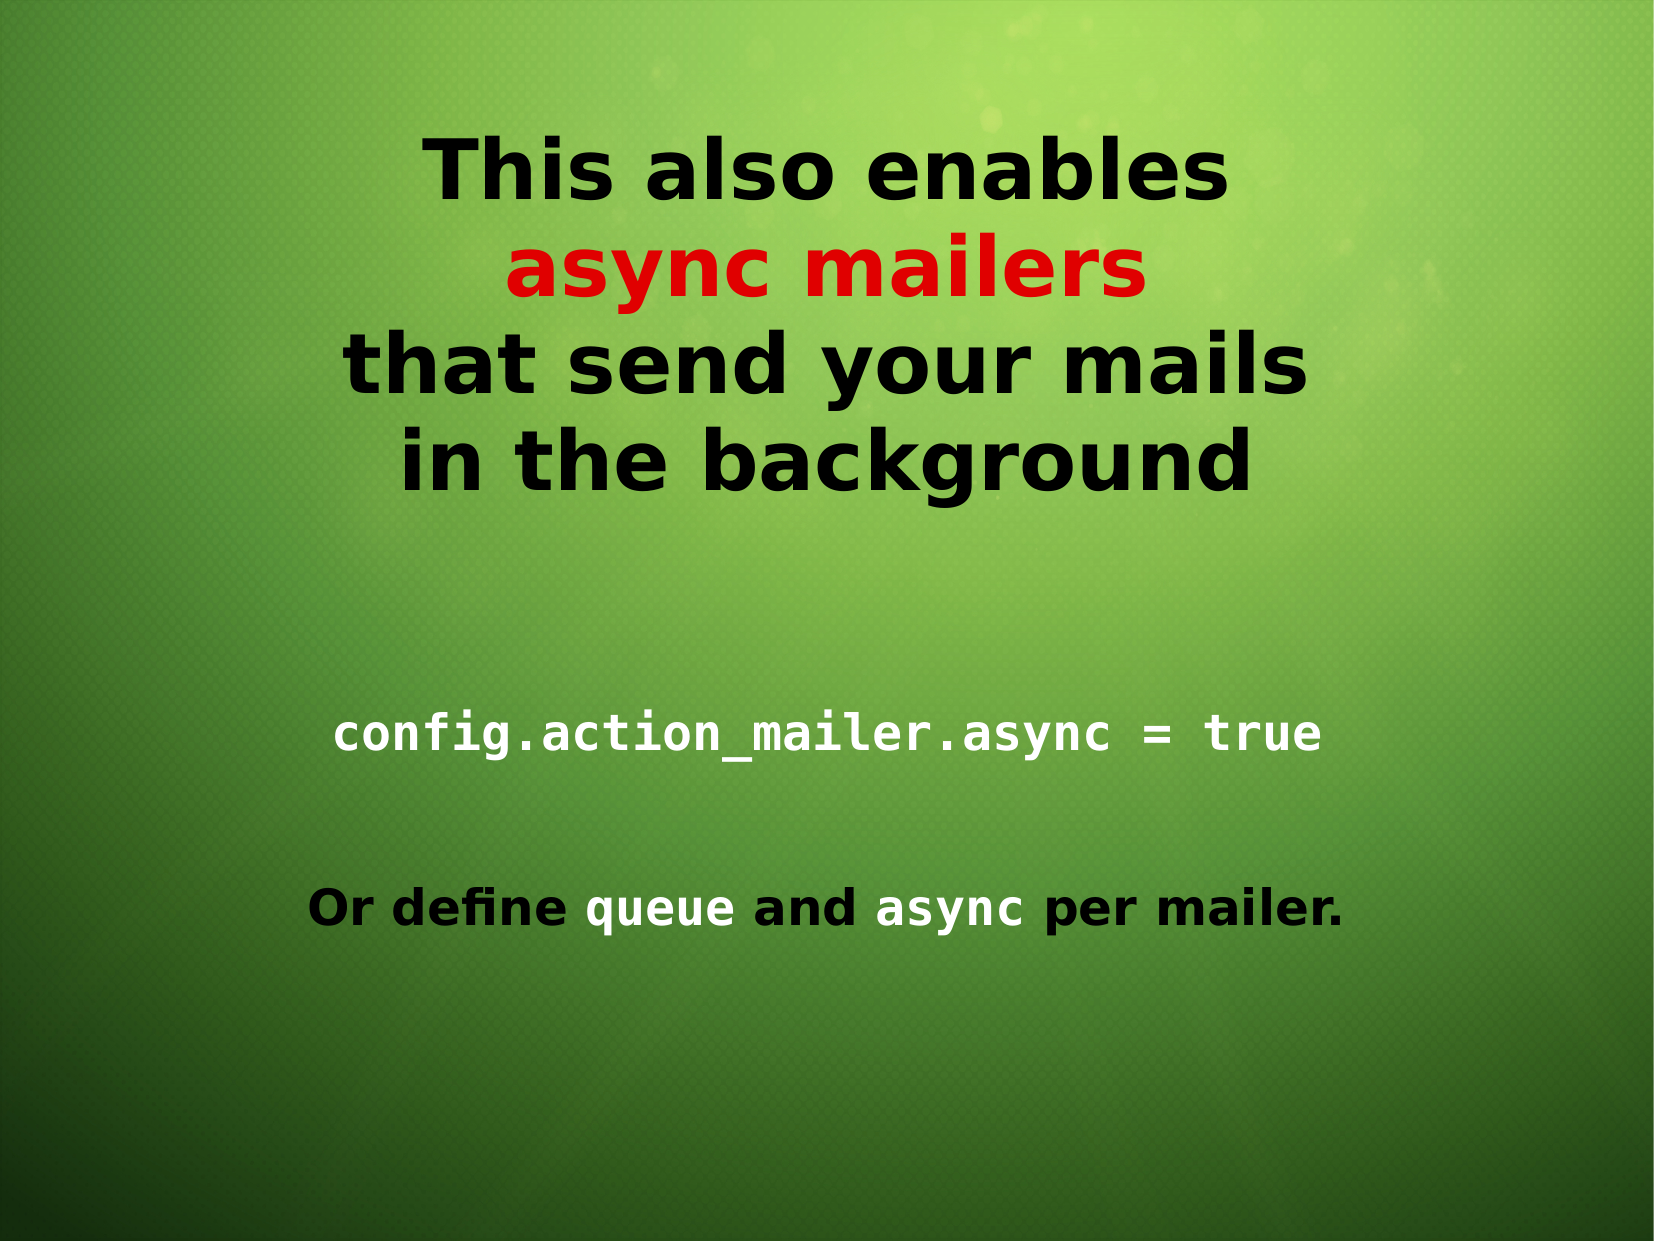

# This also enables
async mailers
that send your mails
in the background
config.action_mailer.async = true
Or define queue and async per mailer.